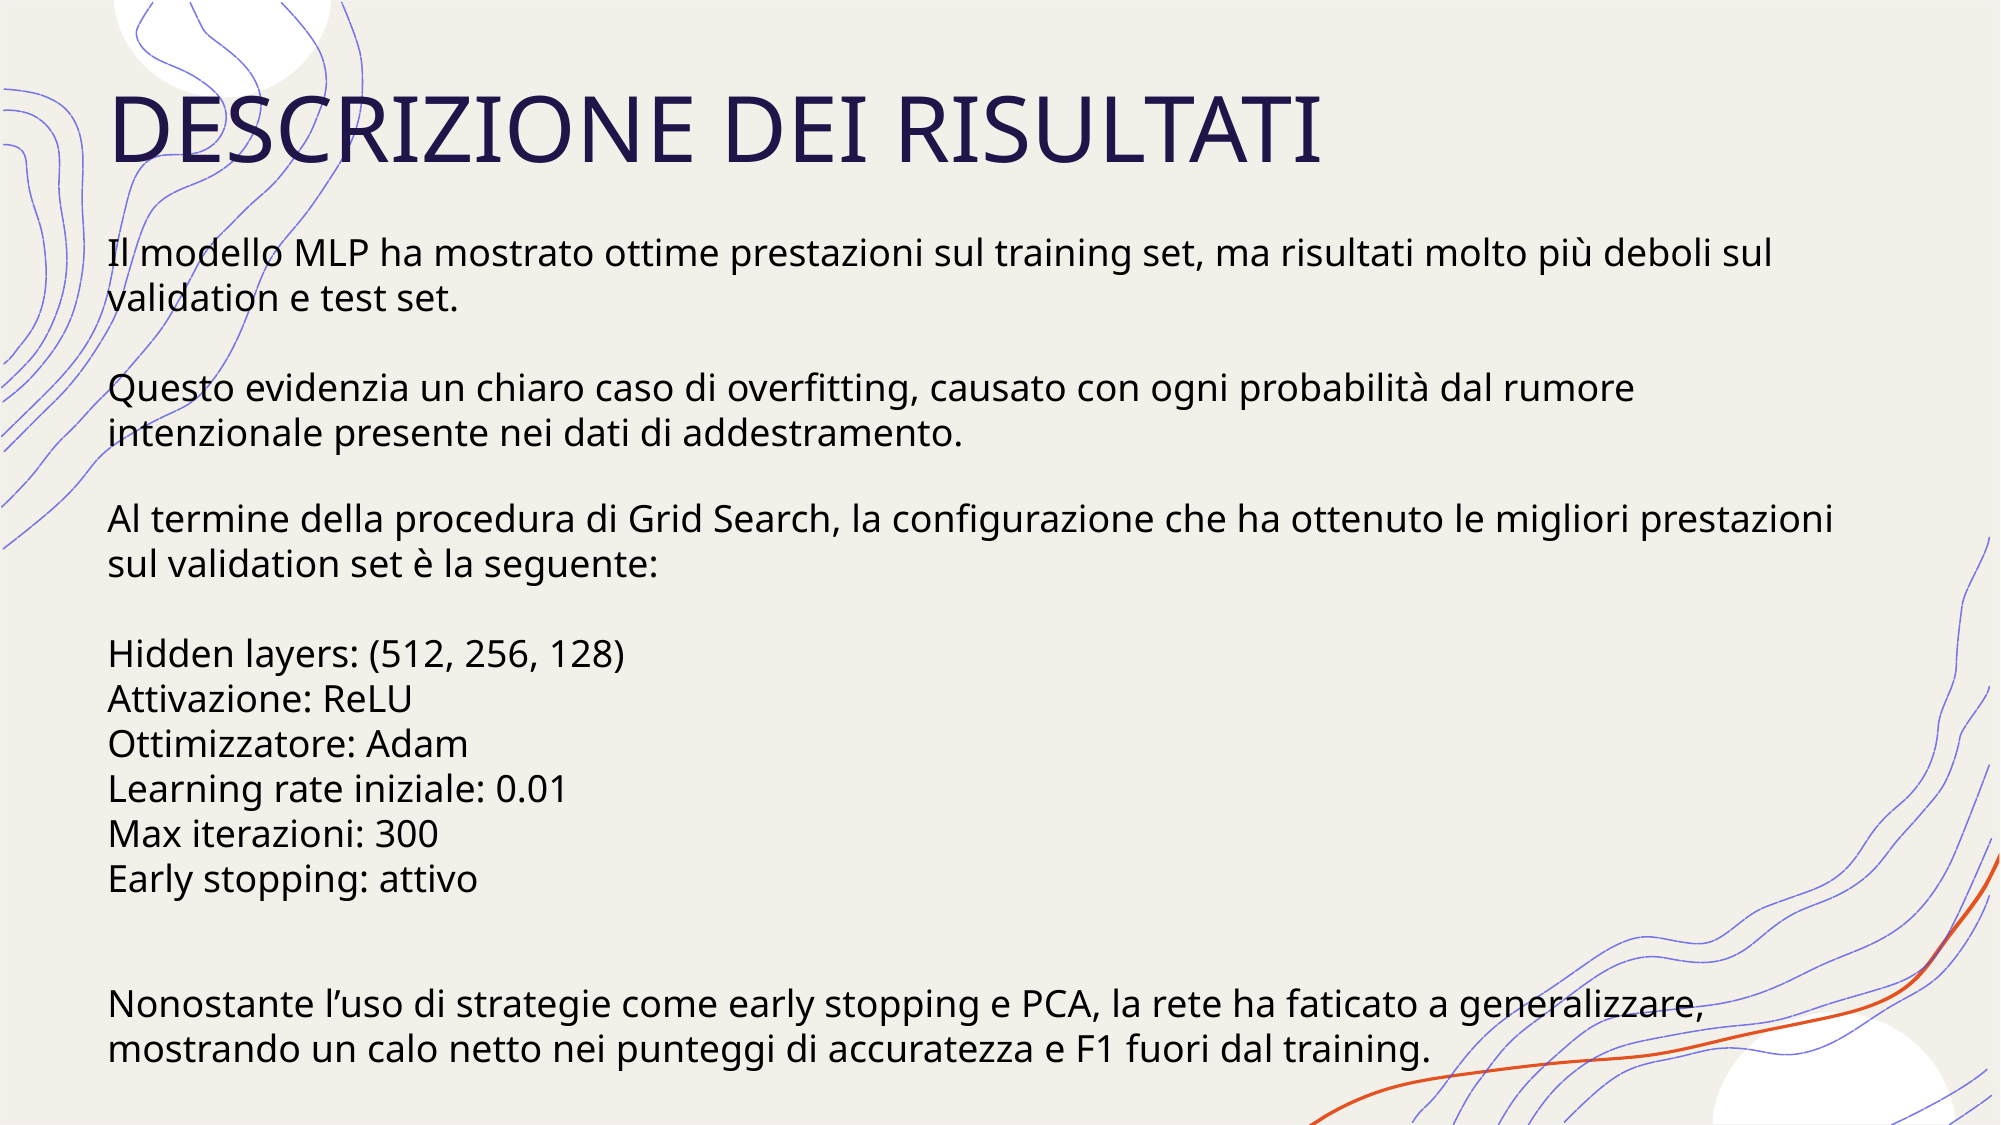

# DESCRIZIONE DEI RISULTATI
Il modello MLP ha mostrato ottime prestazioni sul training set, ma risultati molto più deboli sul validation e test set.
Questo evidenzia un chiaro caso di overfitting, causato con ogni probabilità dal rumore intenzionale presente nei dati di addestramento.
Al termine della procedura di Grid Search, la configurazione che ha ottenuto le migliori prestazioni sul validation set è la seguente:
Hidden layers: (512, 256, 128)
Attivazione: ReLU
Ottimizzatore: Adam
Learning rate iniziale: 0.01
Max iterazioni: 300
Early stopping: attivo
Nonostante l’uso di strategie come early stopping e PCA, la rete ha faticato a generalizzare, mostrando un calo netto nei punteggi di accuratezza e F1 fuori dal training.